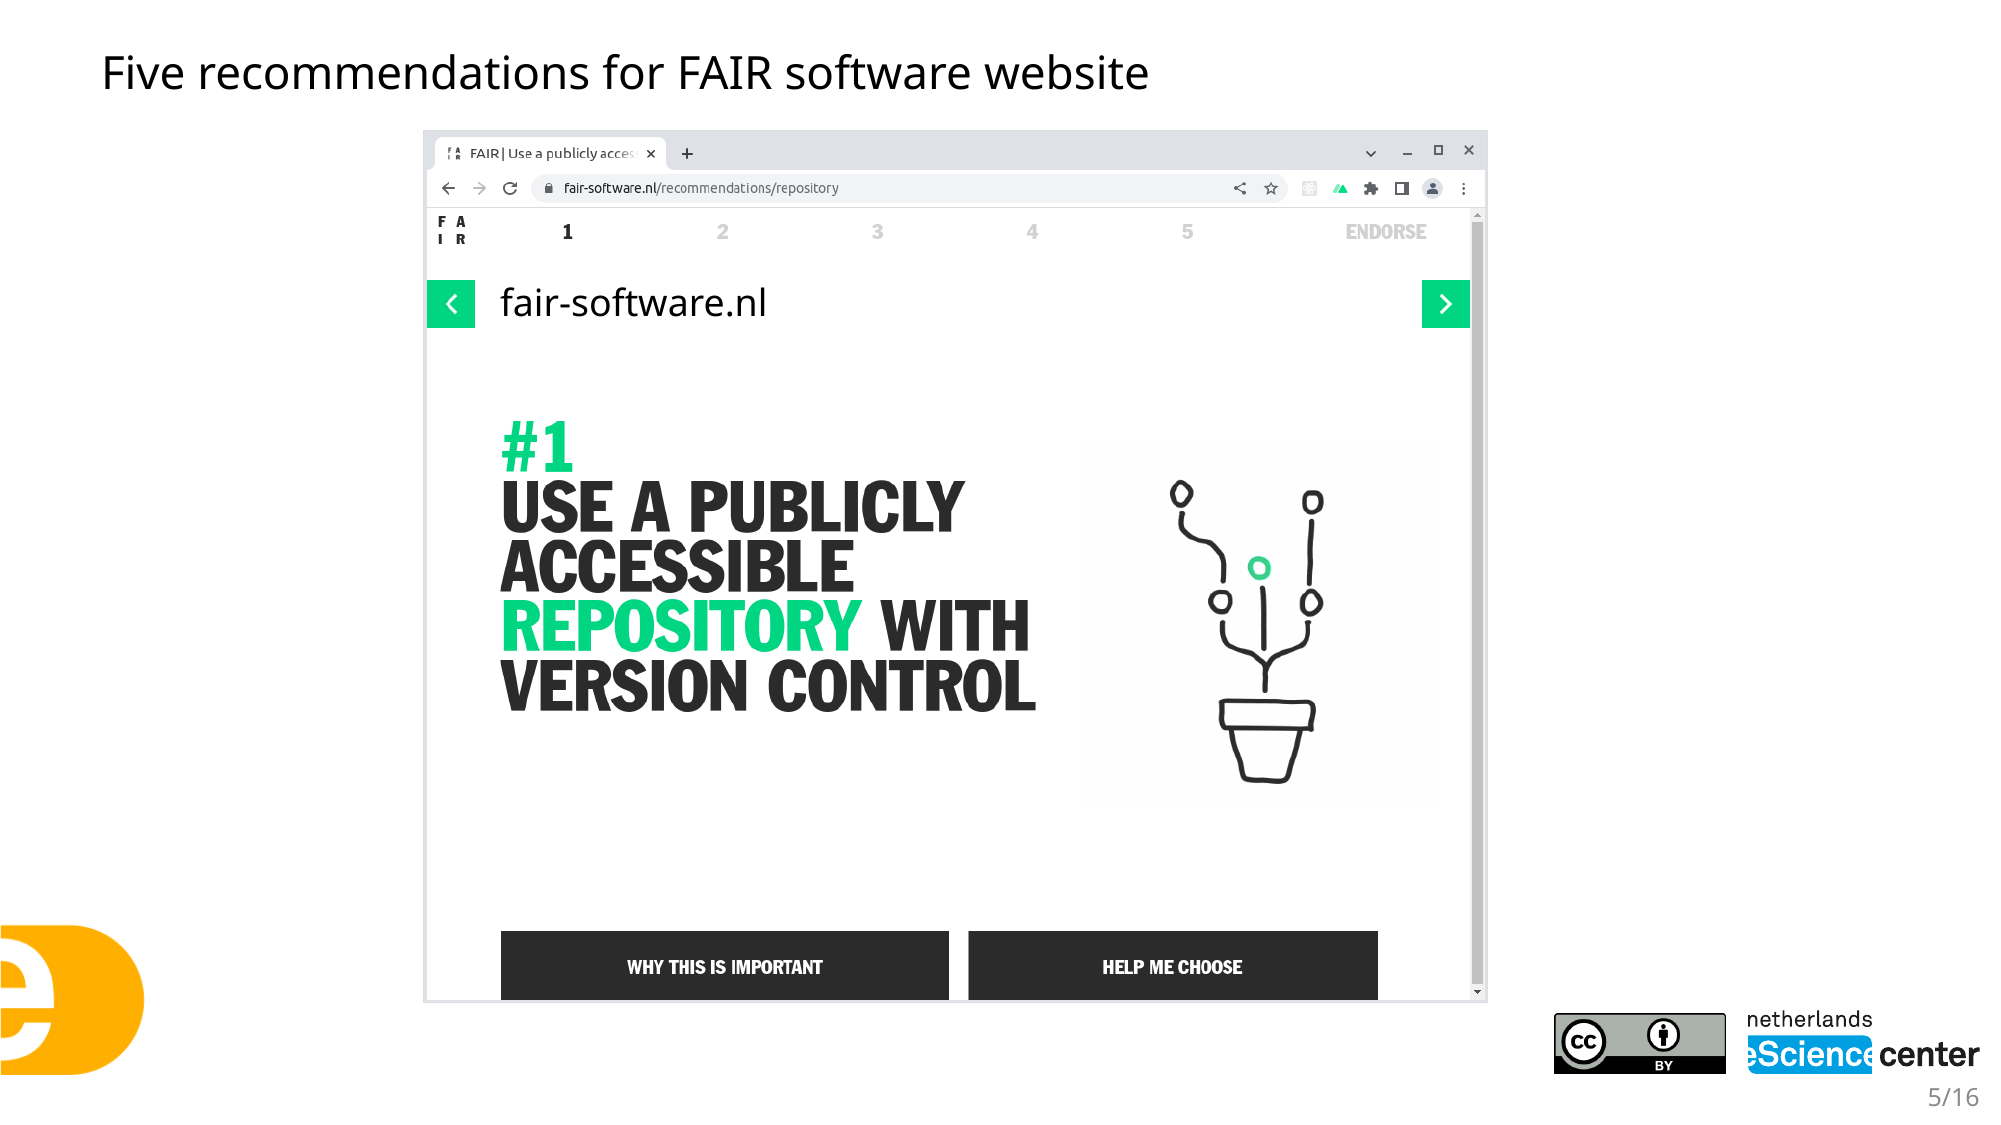

Five recommendations for FAIR software website
fair-software.nl
5